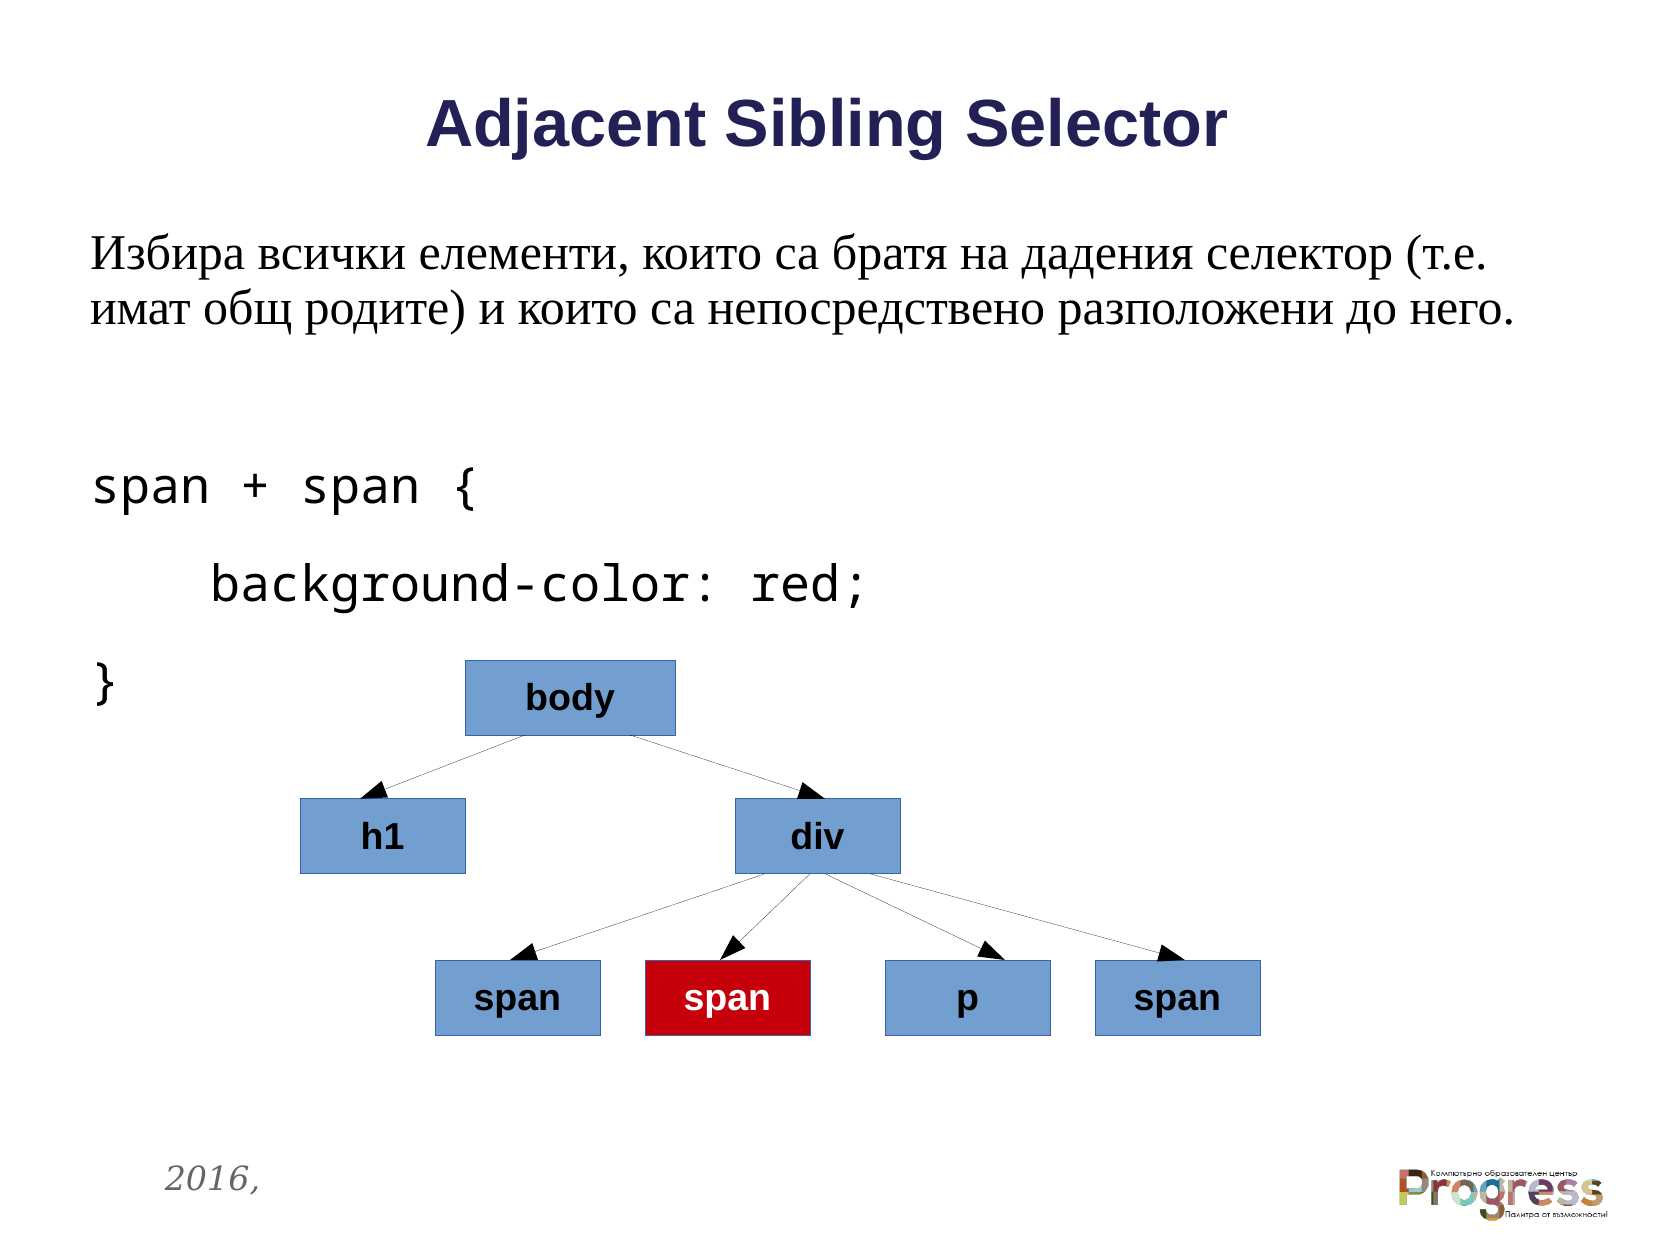

# Adjacent Sibling Selector
Избира всички елементи, които са братя на дадения селектор (т.е. имат общ родите) и които са непосредствено разположени до него.
span + span {
 background-color: red;
}
body
h1
div
span
span
span
p
span
2016,